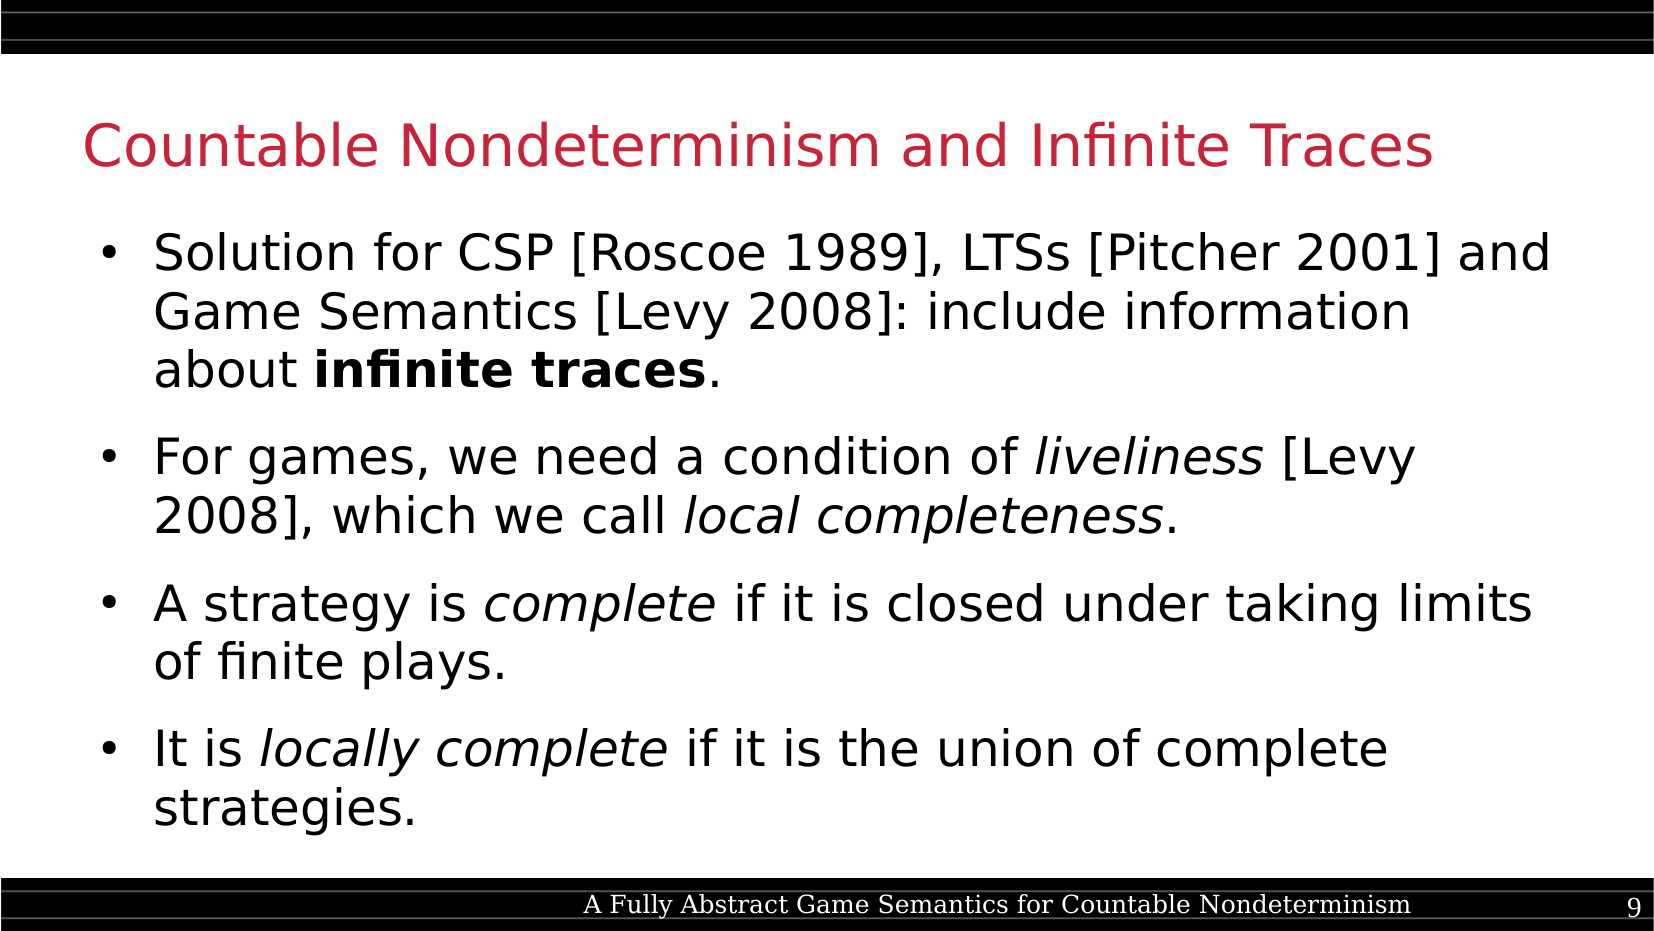

# Countable Nondeterminism and Infinite Traces
Solution for CSP [Roscoe 1989], LTSs [Pitcher 2001] and Game Semantics [Levy 2008]: include information about infinite traces.
For games, we need a condition of liveliness [Levy 2008], which we call local completeness.
A strategy is complete if it is closed under taking limits of finite plays.
It is locally complete if it is the union of complete strategies.